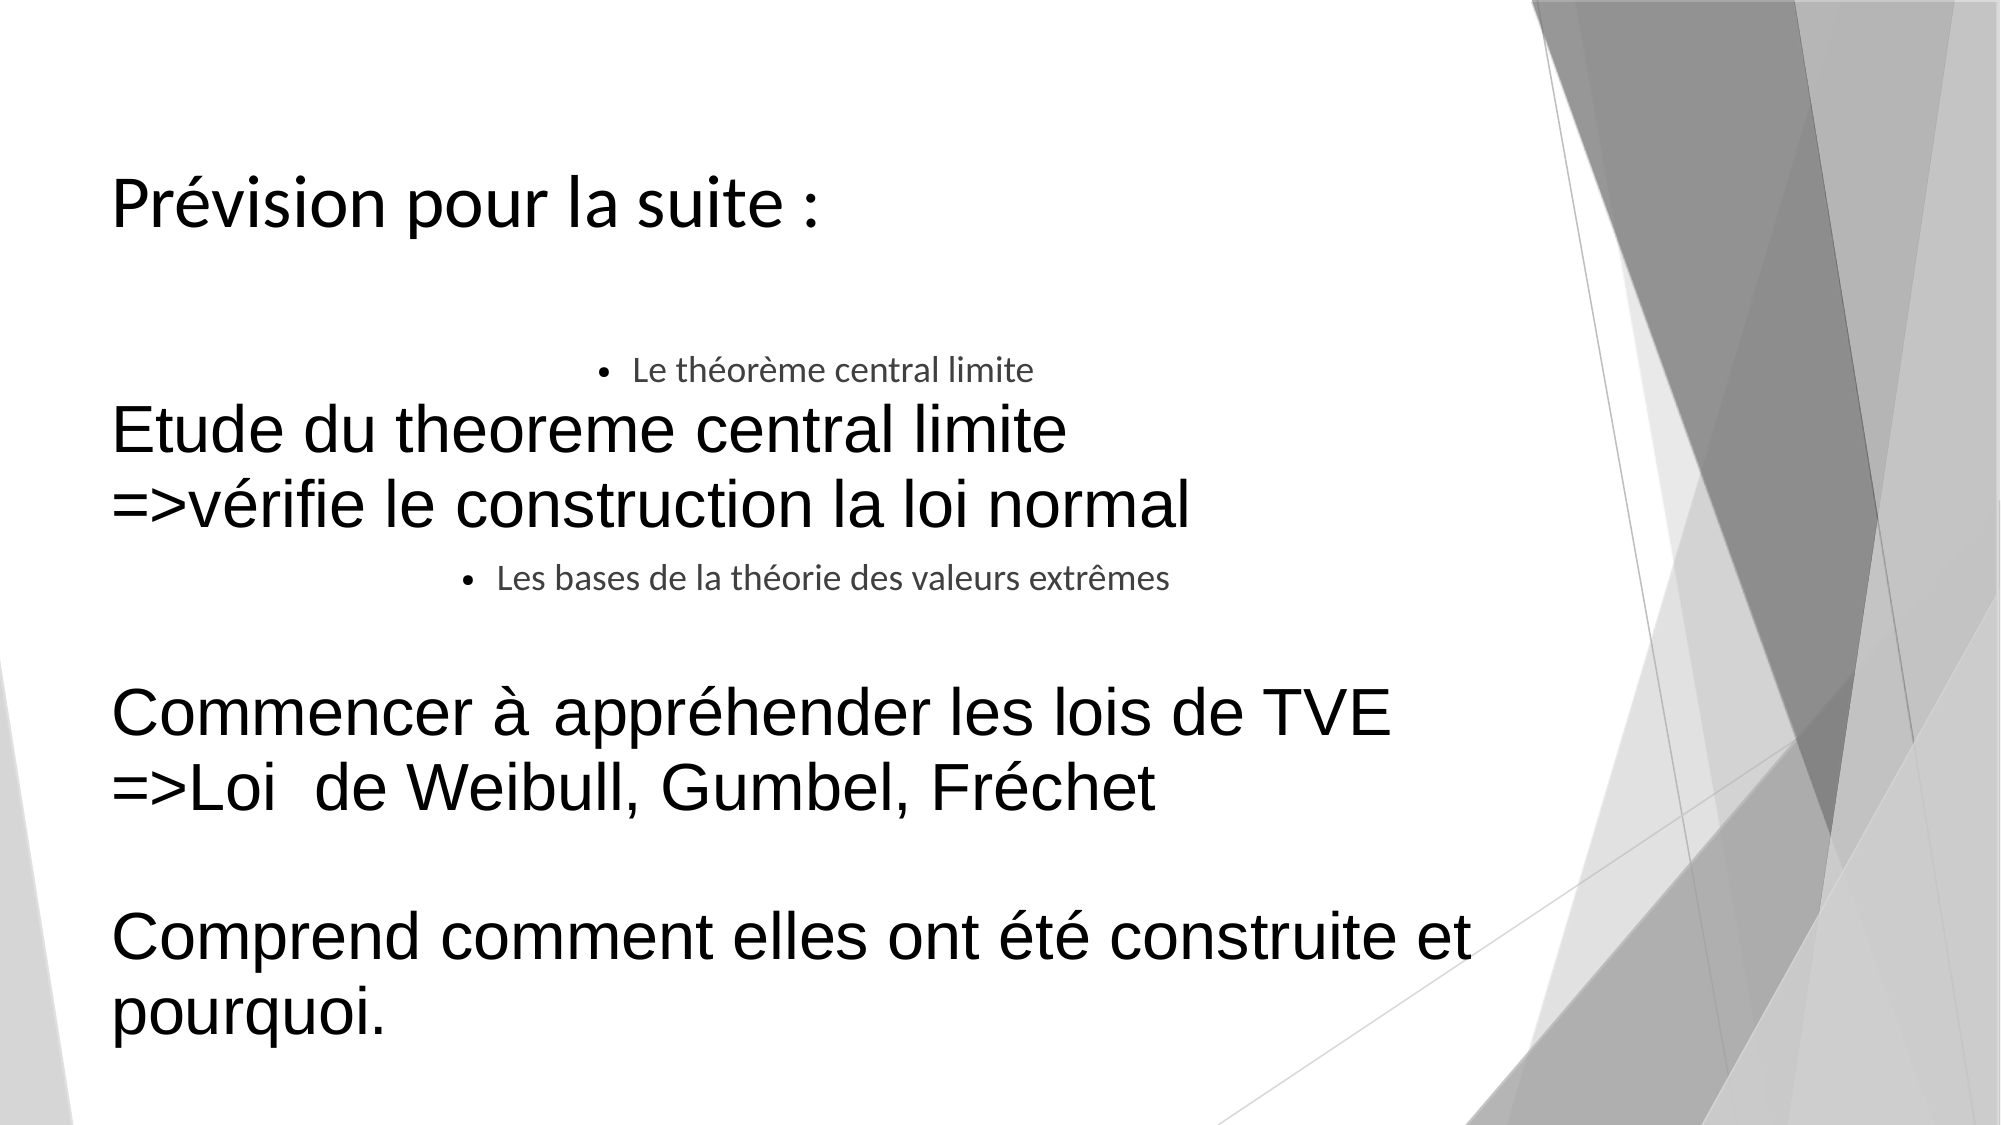

# Prévision pour la suite :
Le théorème central limite
Etude du theoreme central limite
=>vérifie le construction la loi normal
Les bases de la théorie des valeurs extrêmes
Commencer à 	appréhender les lois de TVE
=>Loi de Weibull, Gumbel, Fréchet
Comprend comment elles ont été construite et pourquoi.